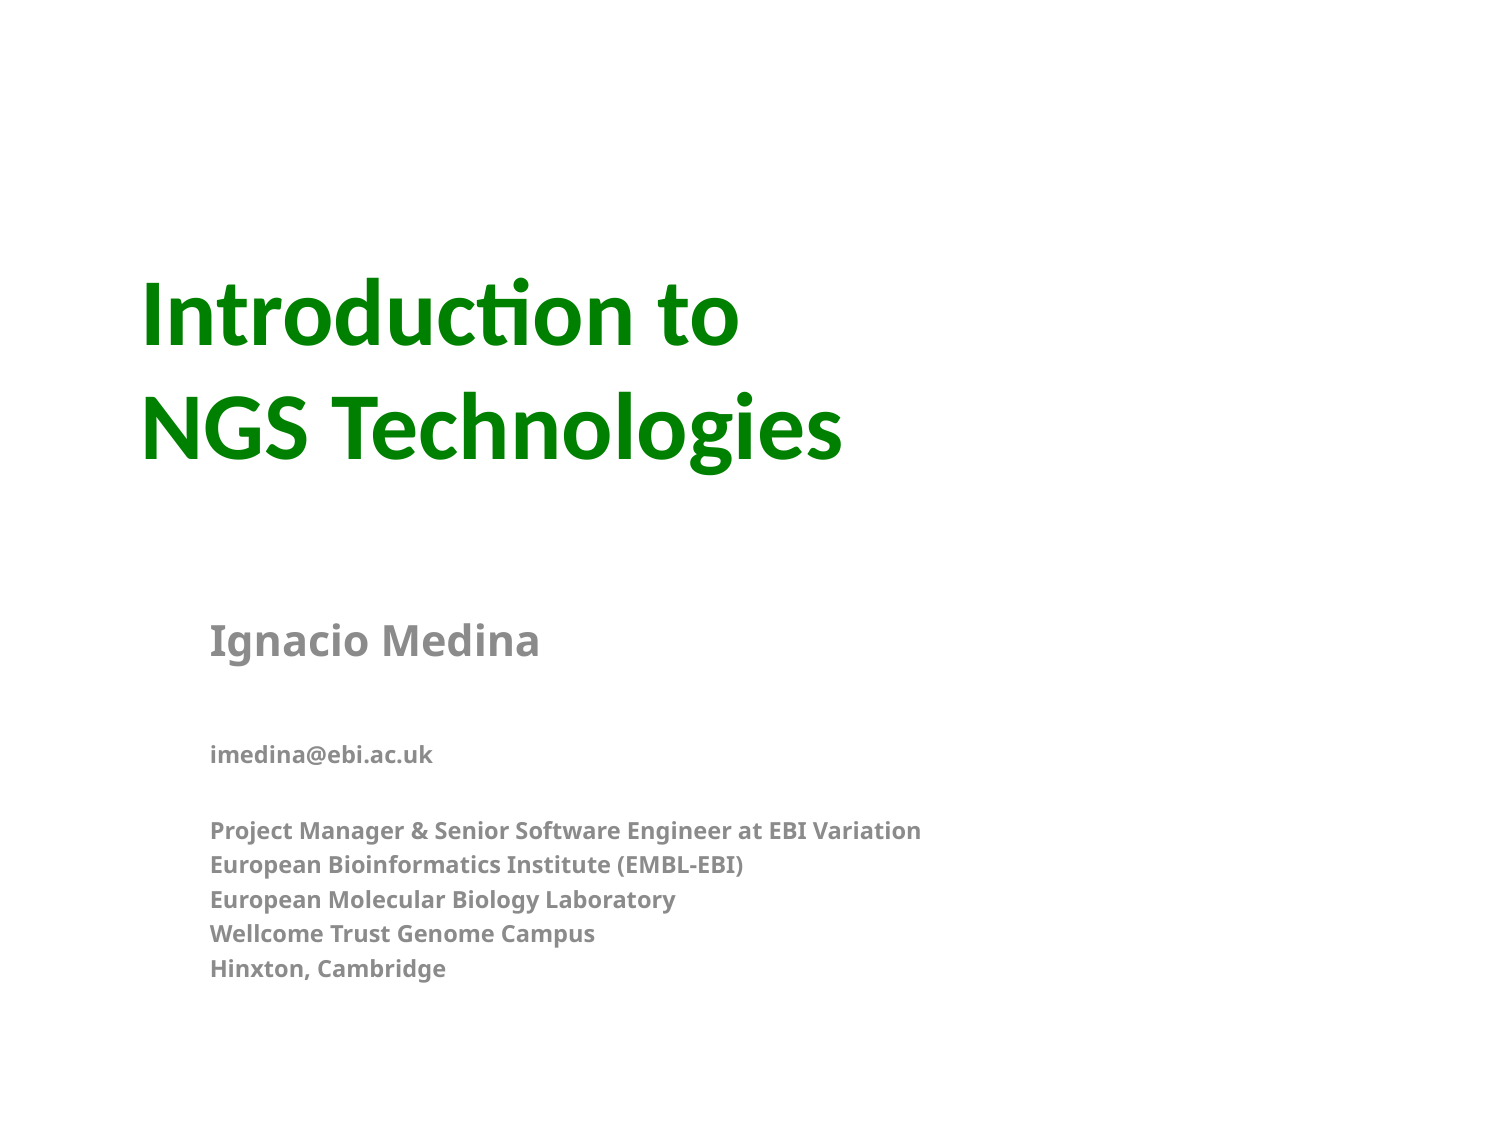

# Introduction to NGS Technologies
Ignacio Medina
imedina@ebi.ac.uk
Project Manager & Senior Software Engineer at EBI Variation
European Bioinformatics Institute (EMBL-EBI)
European Molecular Biology Laboratory
Wellcome Trust Genome Campus
Hinxton, Cambridge